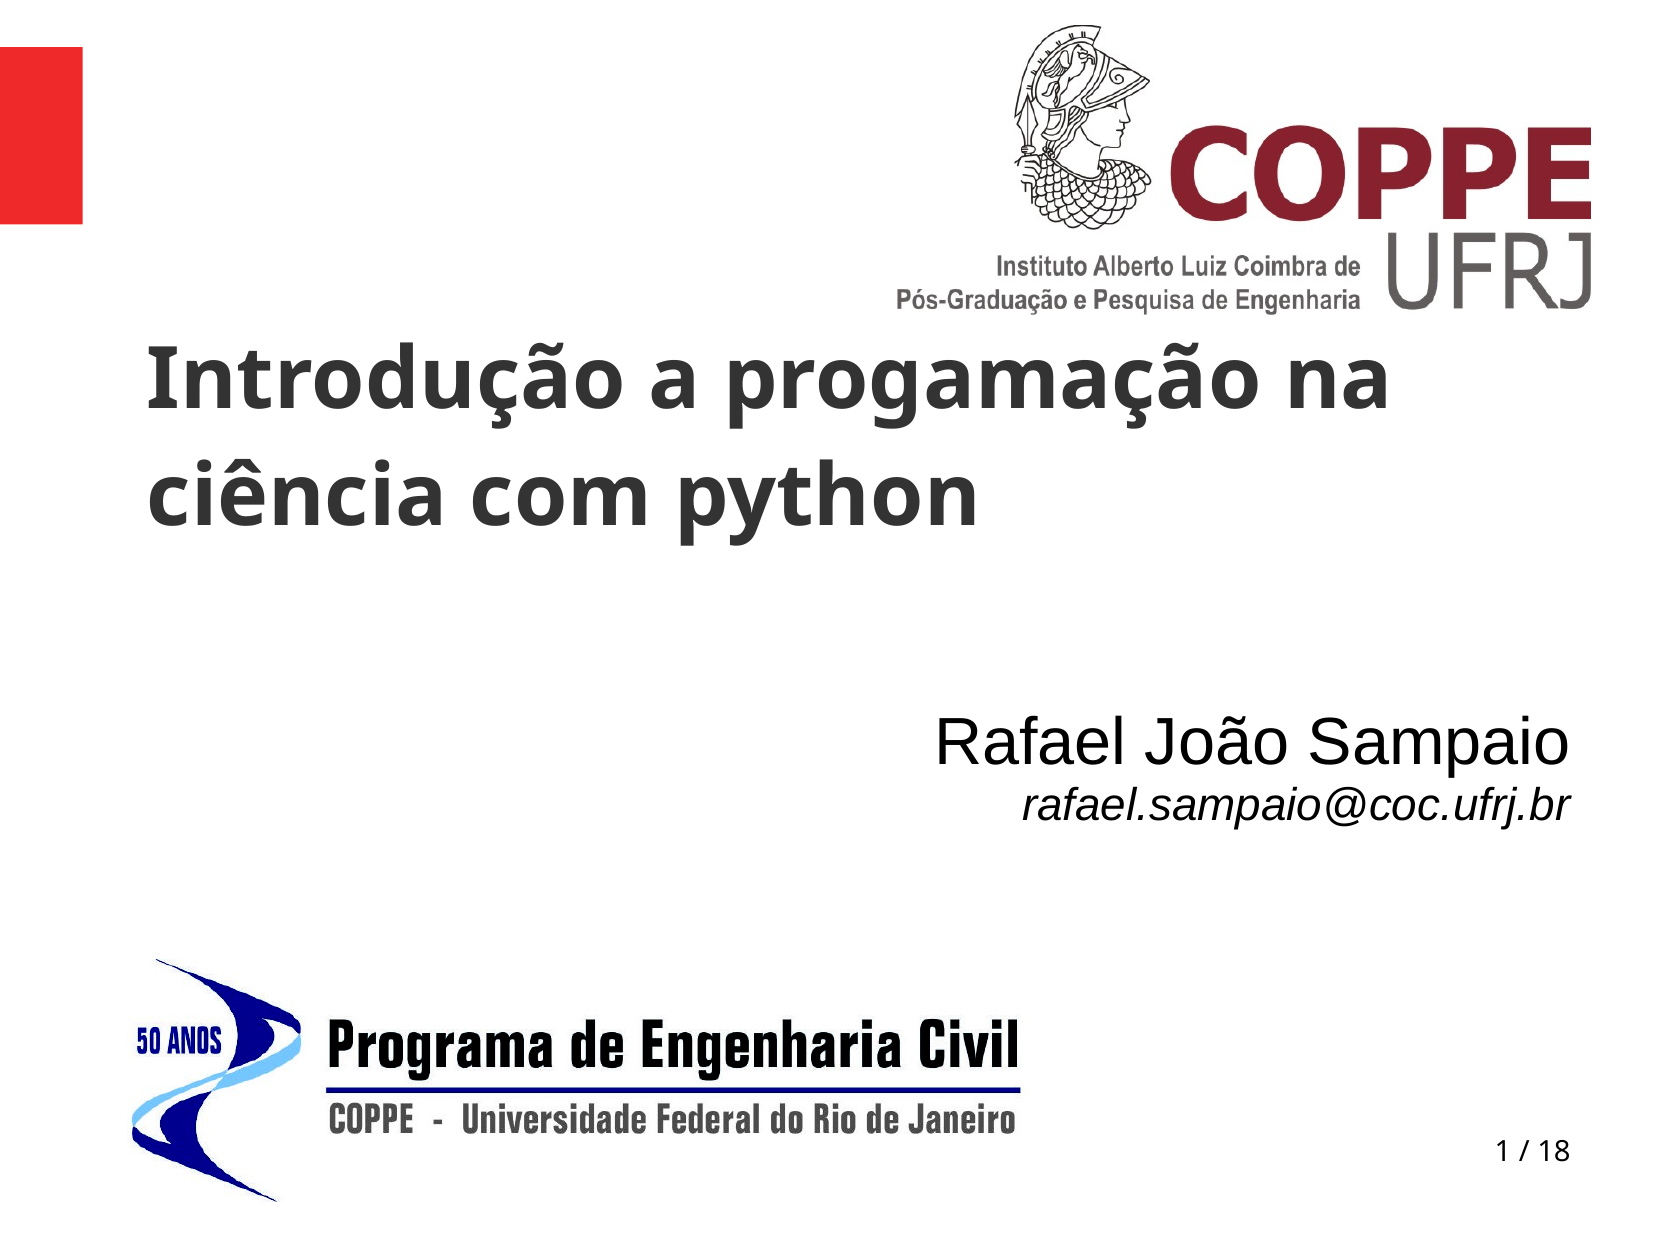

# Introdução a progamação na ciência com python
Rafael João Sampaio
rafael.sampaio@coc.ufrj.br
1